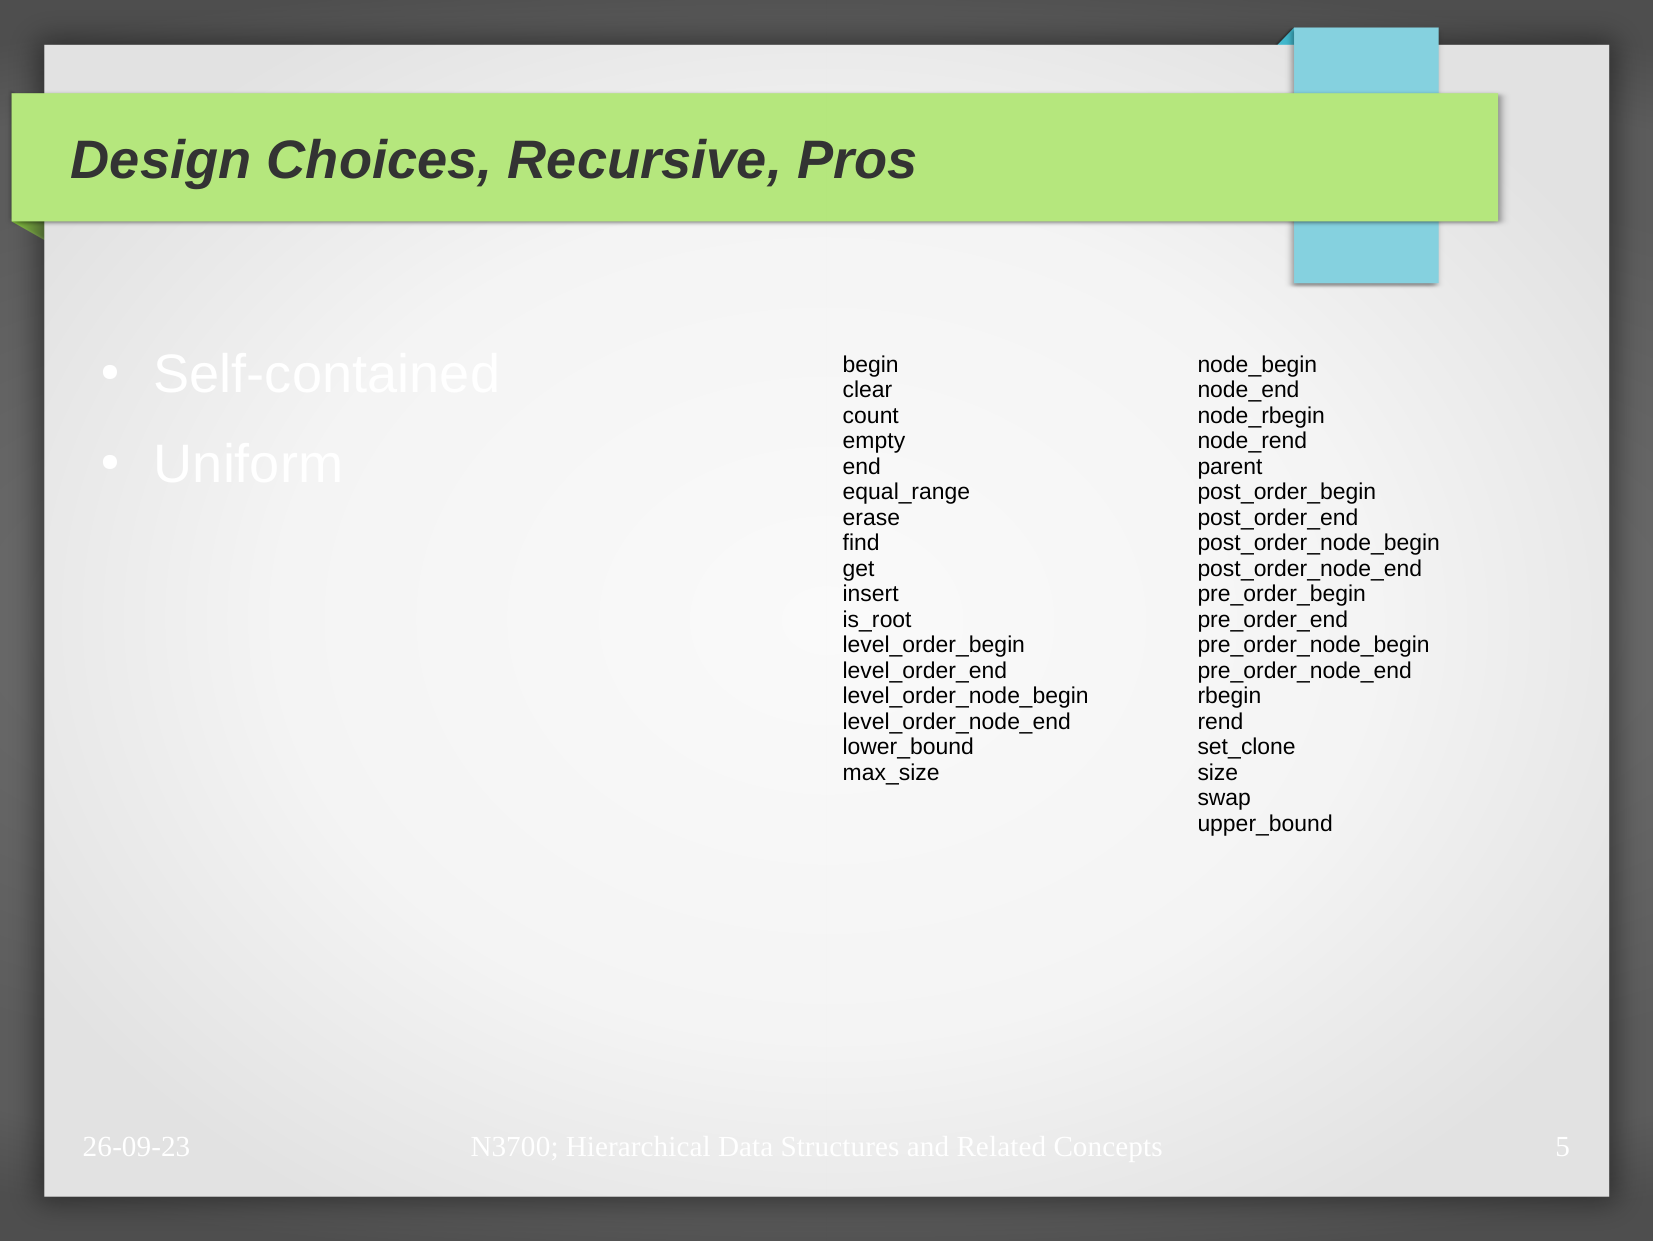

# Design Choices, Recursive, Pros
Self-contained
Uniform
| begin clear count empty end equal\_range erase find get insert is\_root level\_order\_begin level\_order\_end level\_order\_node\_begin level\_order\_node\_end lower\_bound max\_size | node\_begin node\_end node\_rbegin node\_rend parent post\_order\_begin post\_order\_end post\_order\_node\_begin post\_order\_node\_end pre\_order\_begin pre\_order\_end pre\_order\_node\_begin pre\_order\_node\_end rbegin rend set\_clone size swap upper\_bound |
| --- | --- |
N3700; Hierarchical Data Structures and Related Concepts
5